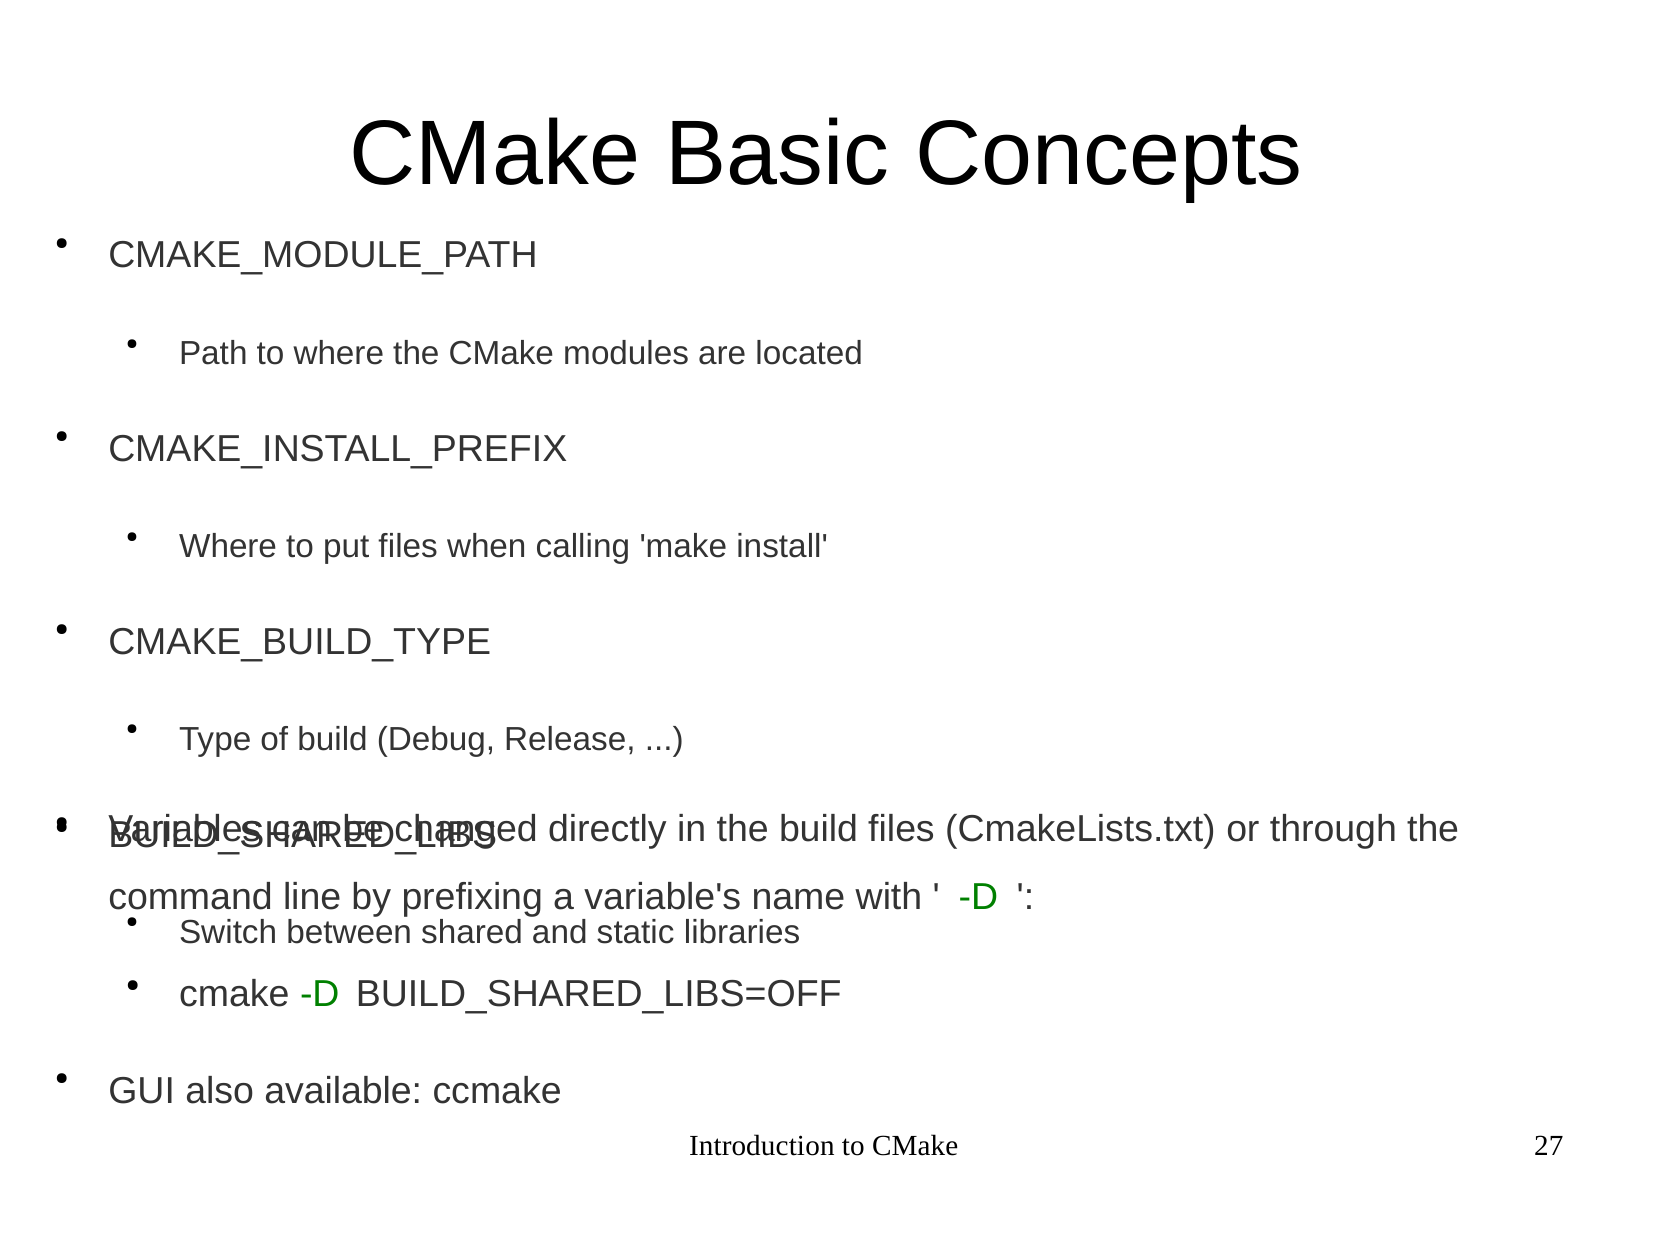

# CMake Basic Concepts
CMAKE_MODULE_PATH
Path to where the CMake modules are located
CMAKE_INSTALL_PREFIX
Where to put files when calling 'make install'
CMAKE_BUILD_TYPE
Type of build (Debug, Release, ...)
BUILD_SHARED_LIBS
Switch between shared and static libraries
Variables can be changed directly in the build files (CmakeLists.txt) or through the command line by prefixing a variable's name with ' -D ':
cmake -D BUILD_SHARED_LIBS=OFF
GUI also available: ccmake
Introduction to CMake
27